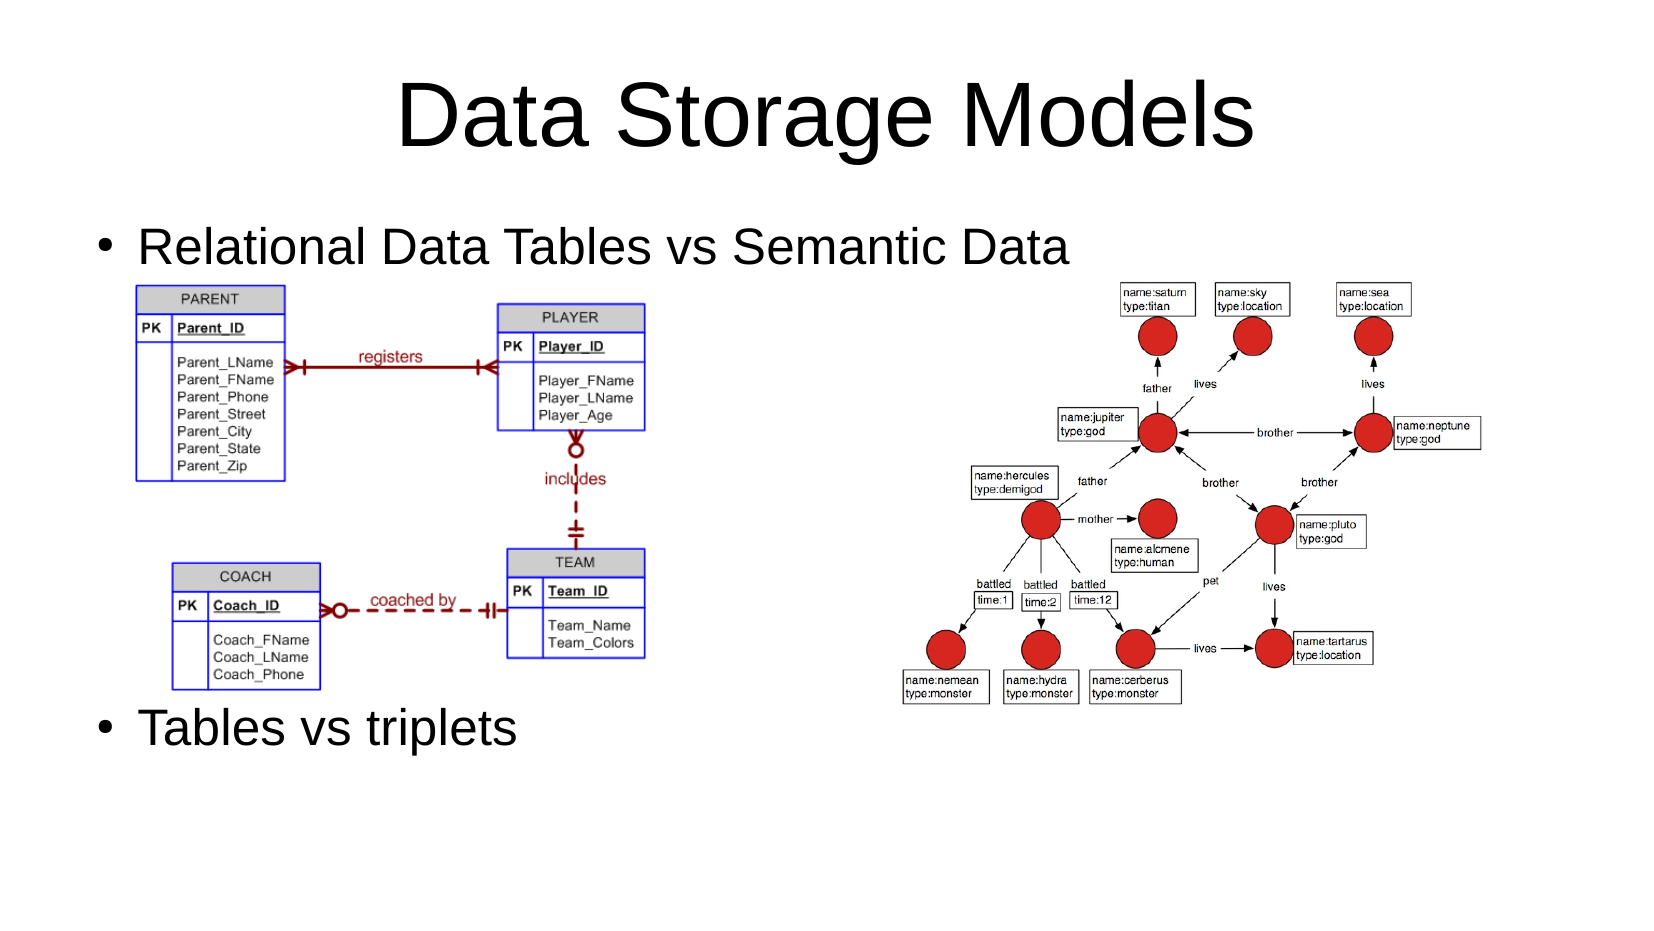

# Data Storage Models
Relational Data Tables vs Semantic Data
Tables vs triplets